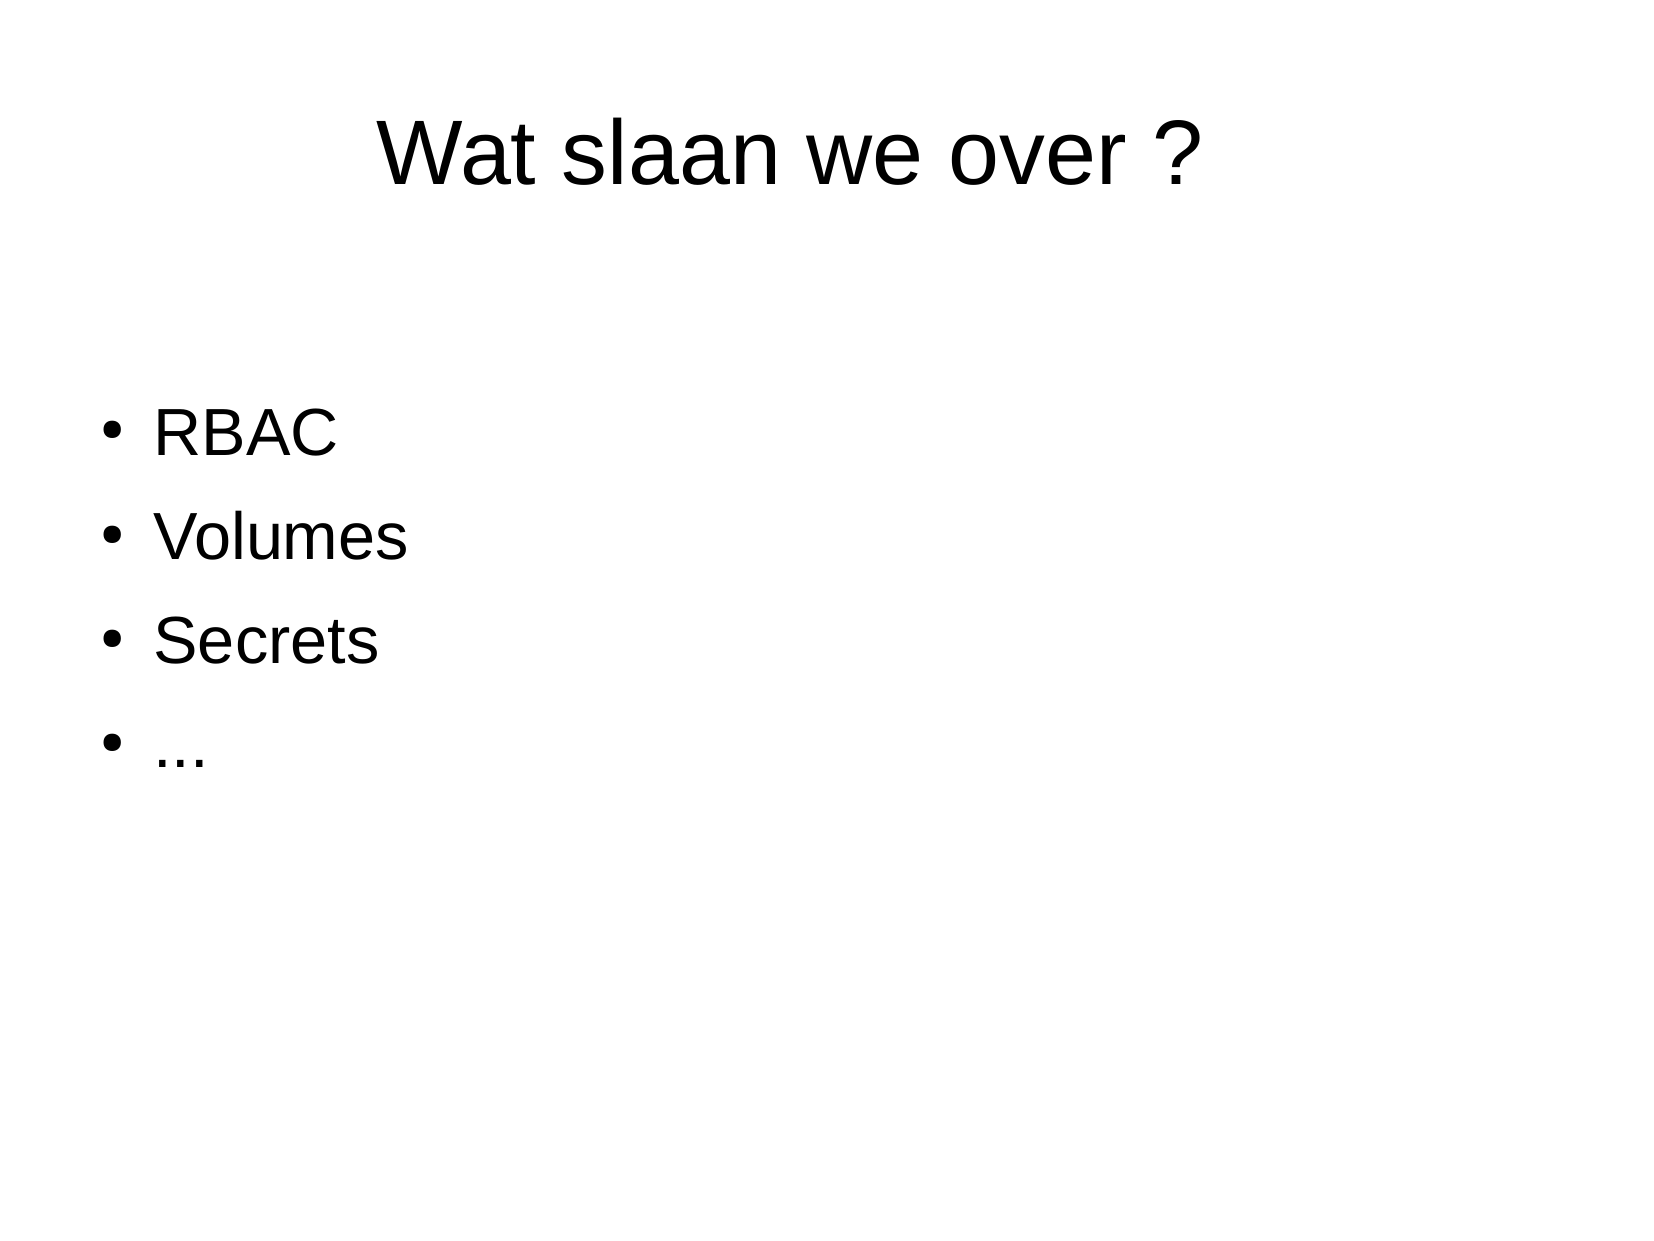

# Wat slaan we over ?
RBAC
Volumes
Secrets
...